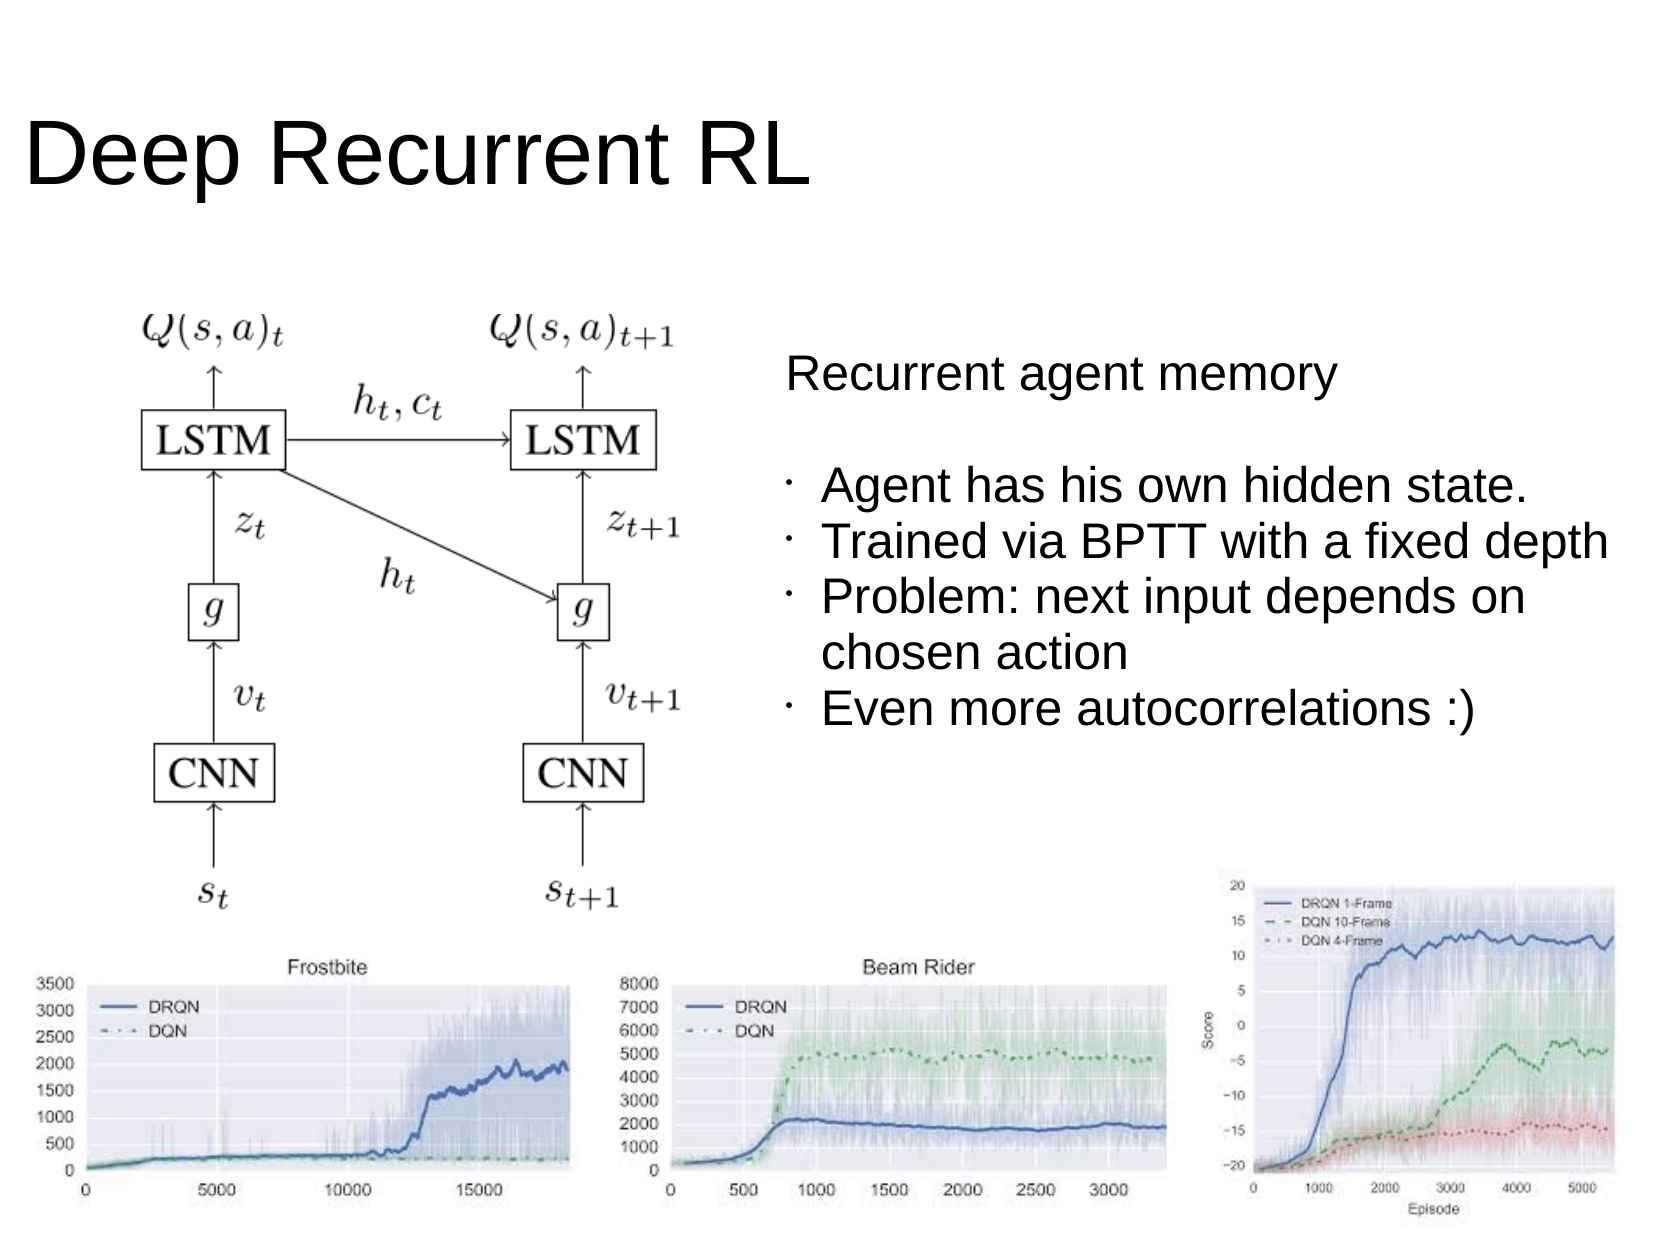

# Deep Recurrent RL
Recurrent agent memory
Agent has his own hidden state.
Trained via BPTT with a fixed depth
Problem: next input depends on chosen action
Even more autocorrelations :)
32